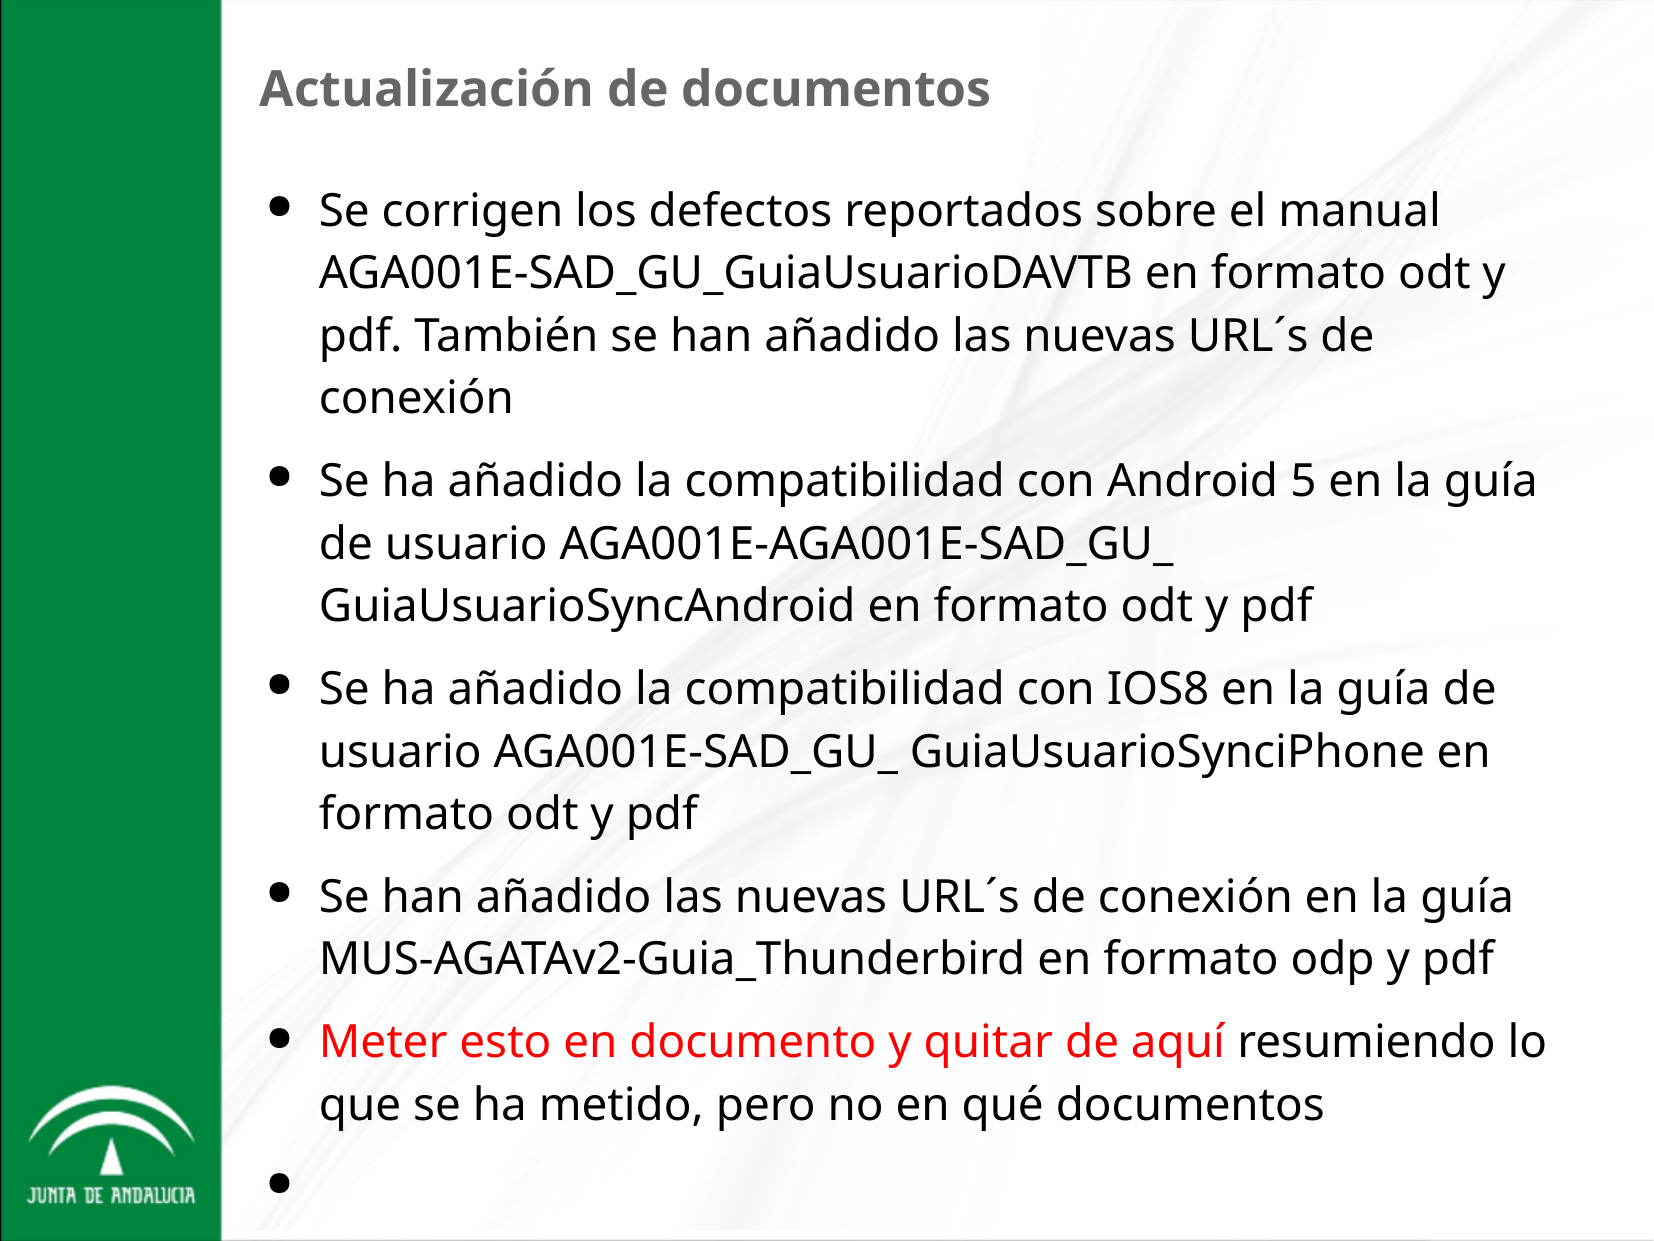

# Actualización de documentos
Se corrigen los defectos reportados sobre el manual AGA001E-SAD_GU_GuiaUsuarioDAVTB en formato odt y pdf. También se han añadido las nuevas URL´s de conexión
Se ha añadido la compatibilidad con Android 5 en la guía de usuario AGA001E-AGA001E-SAD_GU_ GuiaUsuarioSyncAndroid en formato odt y pdf
Se ha añadido la compatibilidad con IOS8 en la guía de usuario AGA001E-SAD_GU_ GuiaUsuarioSynciPhone en formato odt y pdf
Se han añadido las nuevas URL´s de conexión en la guía MUS-AGATAv2-Guia_Thunderbird en formato odp y pdf
Meter esto en documento y quitar de aquí resumiendo lo que se ha metido, pero no en qué documentos